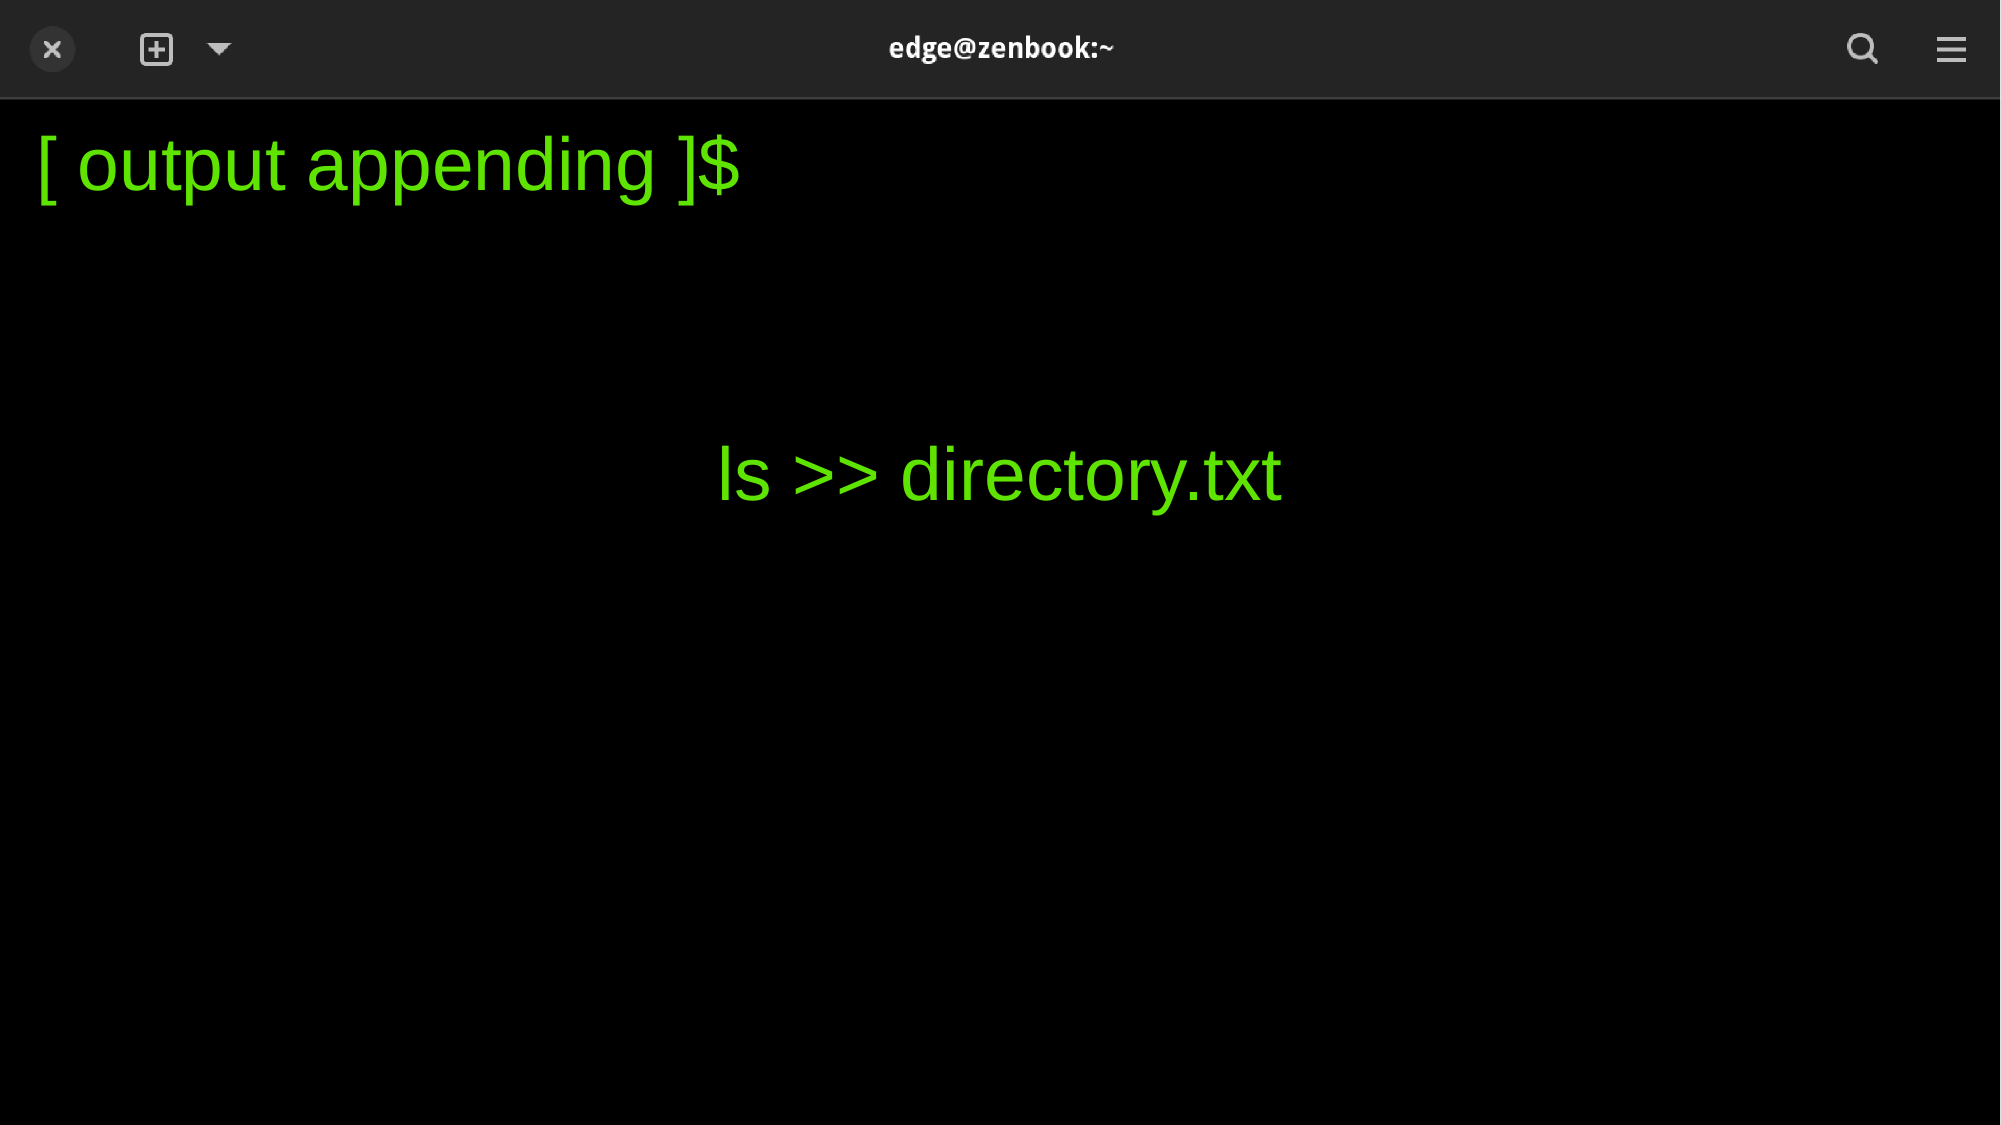

# [ output appending ]$
ls >> directory.txt